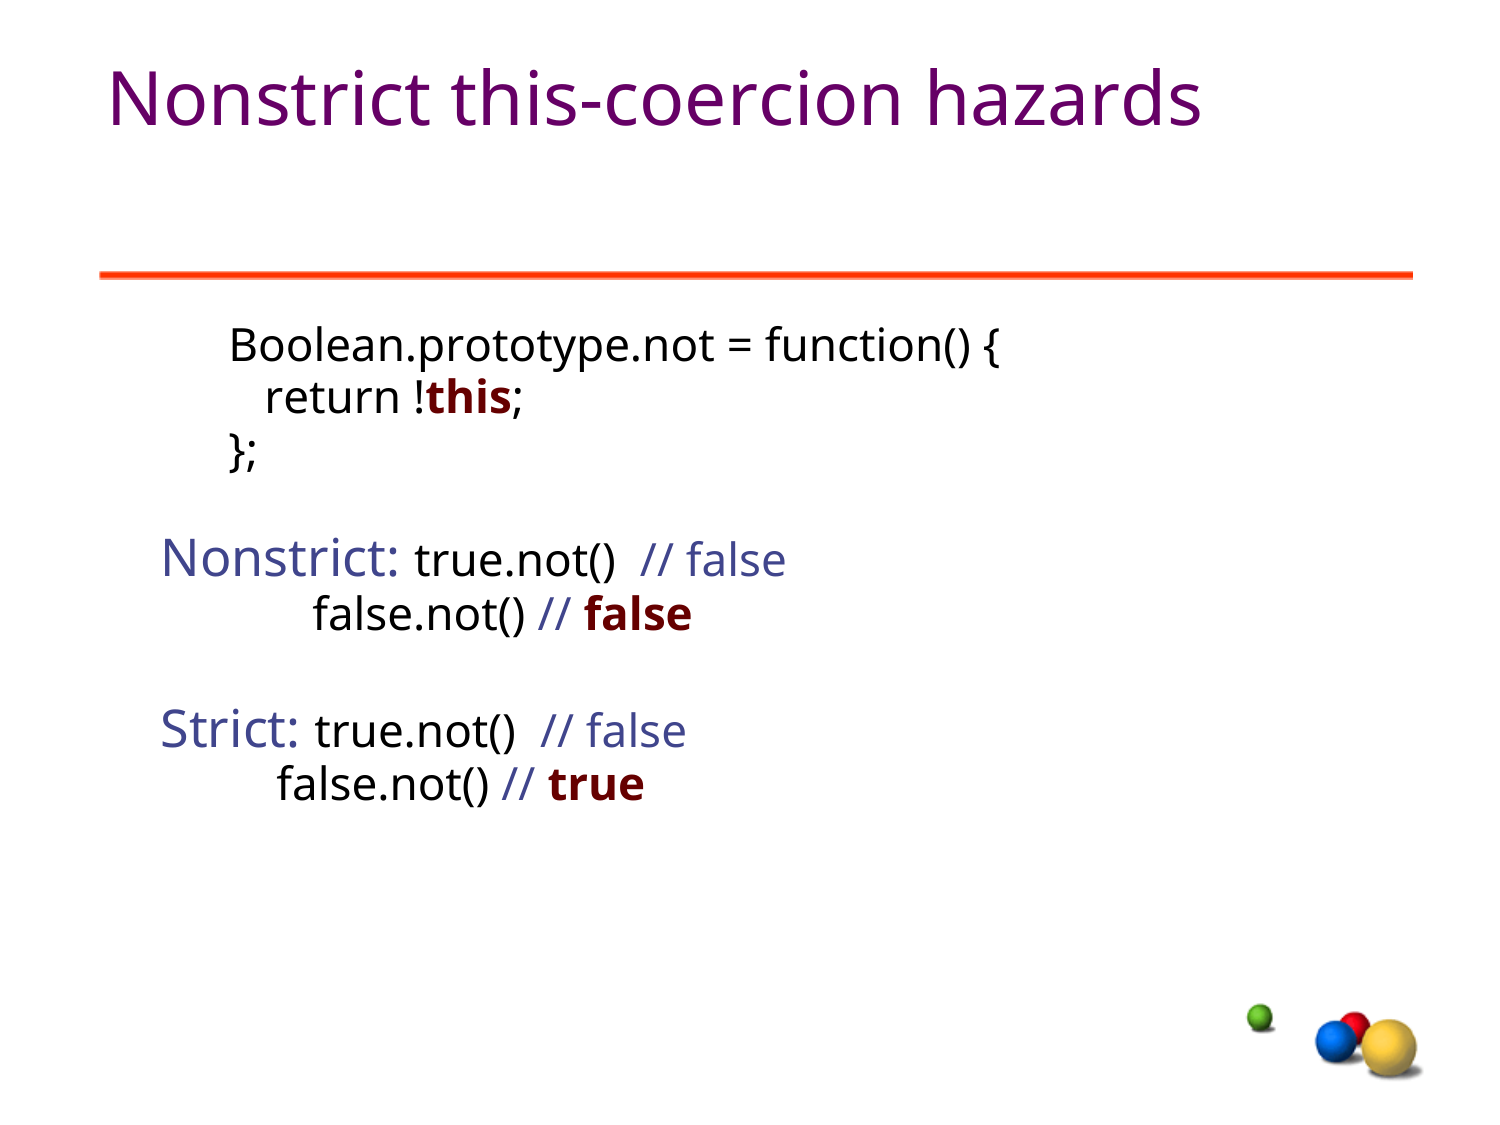

# Nonstrict this-coercion hazards
Boolean.prototype.not = function() {
   return !this;
};
Nonstrict: true.not() // false
 false.not() // false
Strict: true.not() // false
 false.not() // true